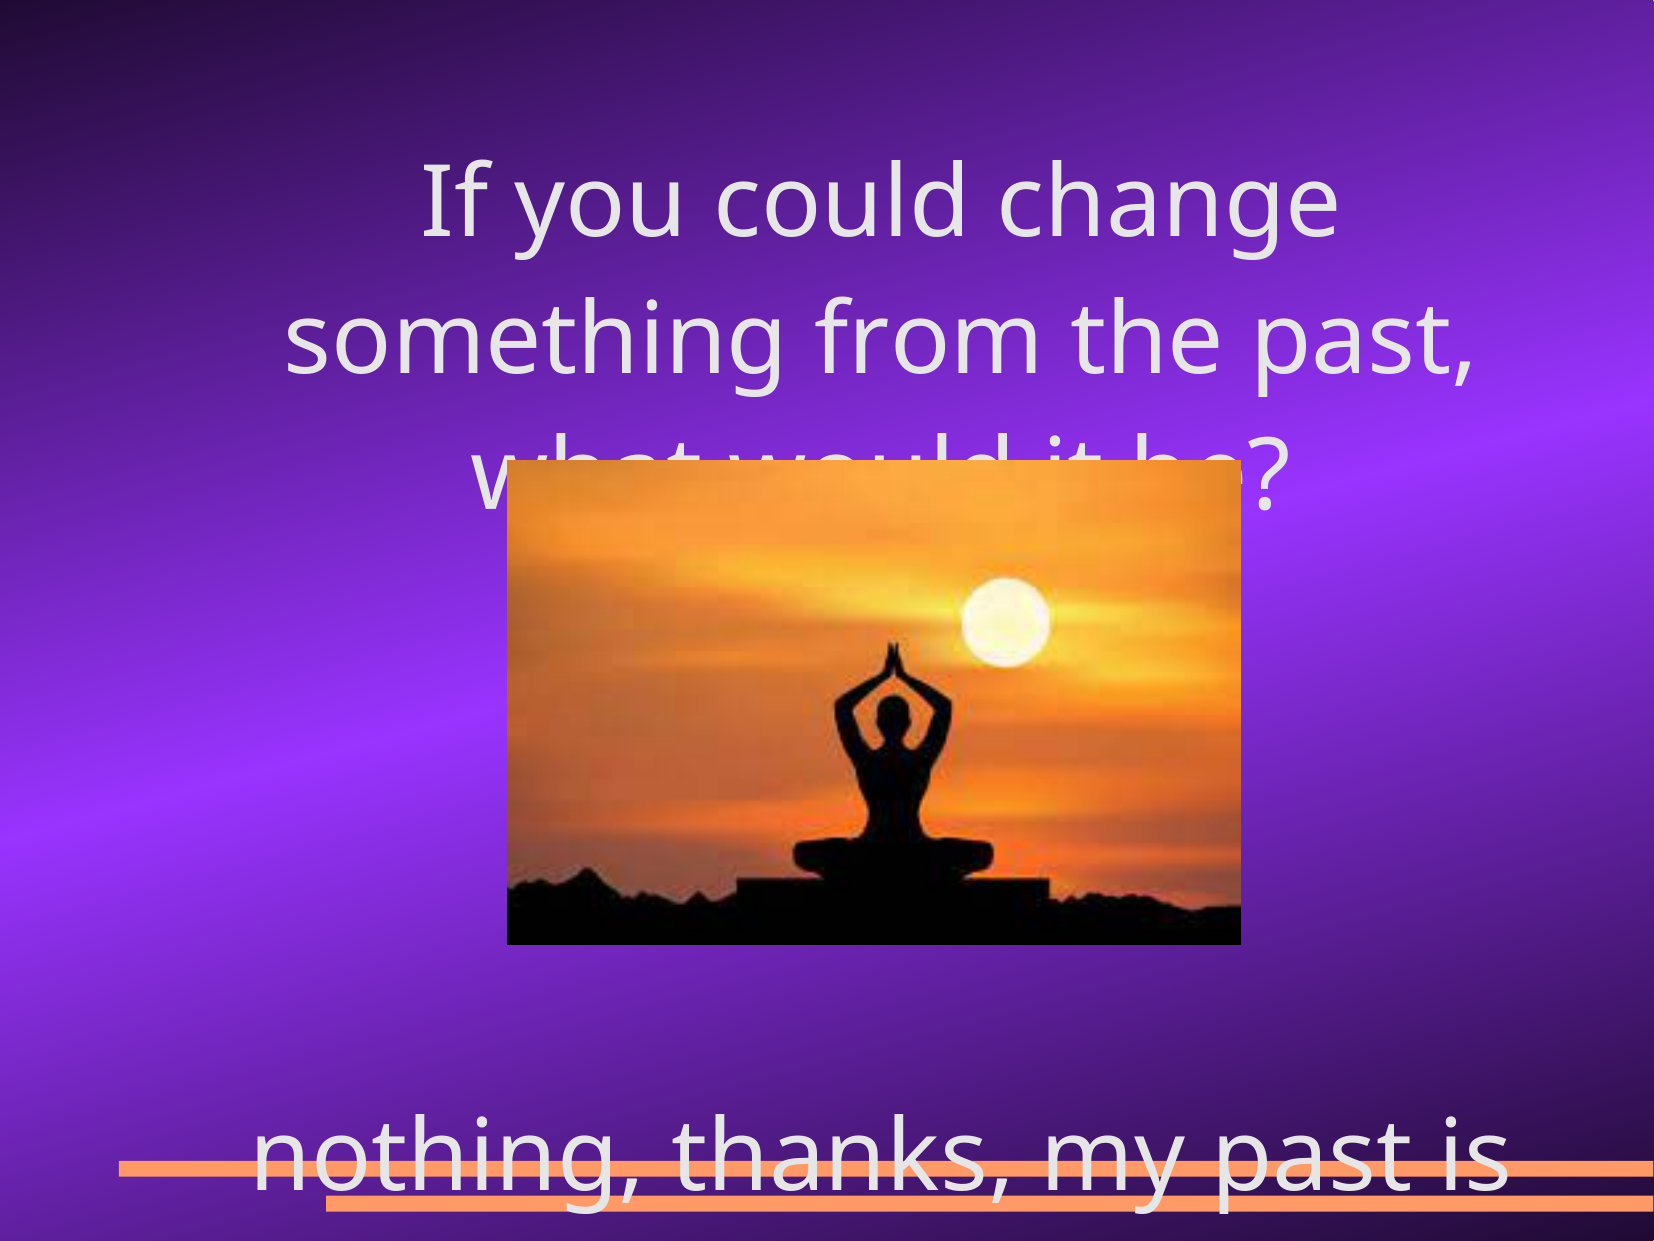

# If you could change something from the past, what would it be?
nothing, thanks, my past is my present.